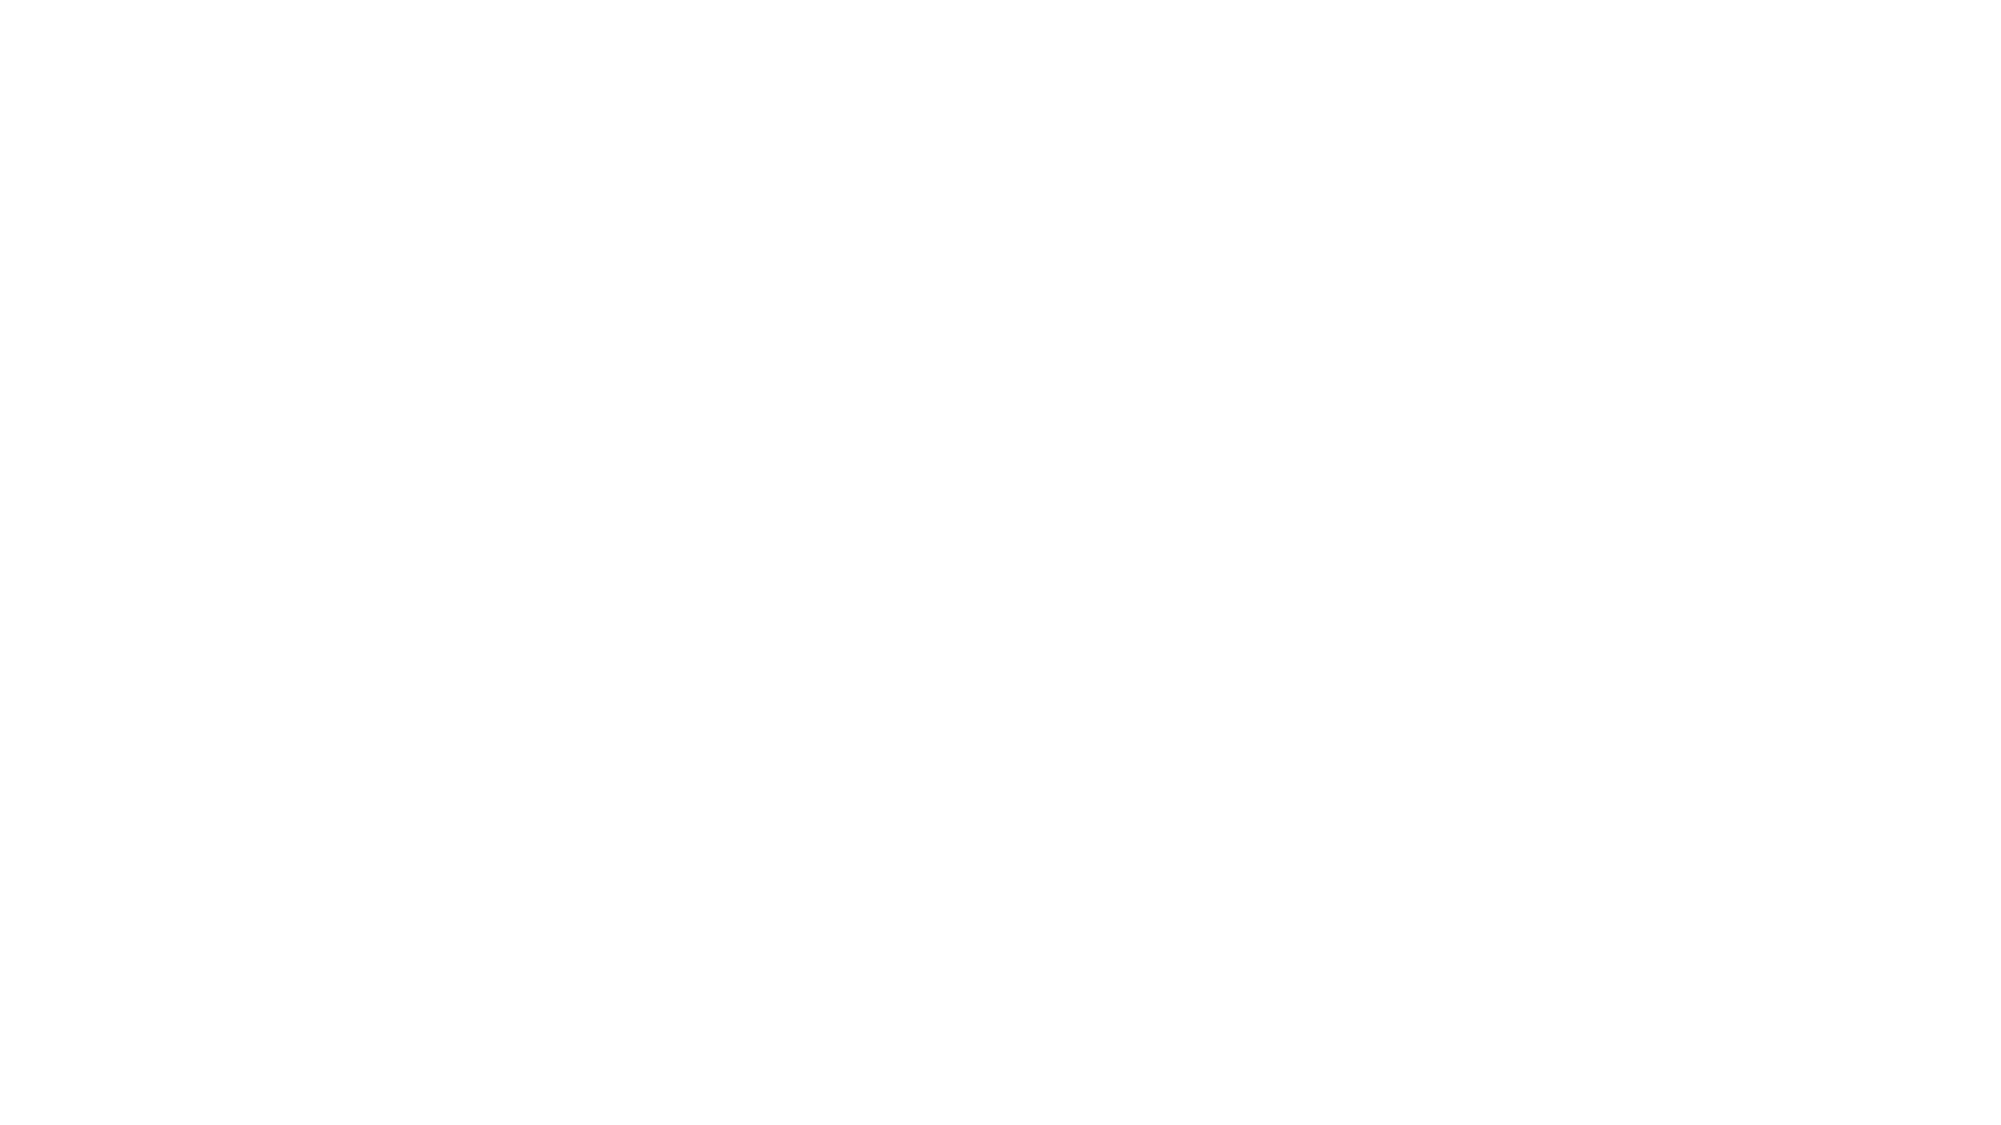

# Default dark slide
Default subheading
The dark slide brings some variation
Default subheading
It can highlight important aspects of the presentation.
Default subheading
This is the body of the text
Default subheading
This is the body of the text